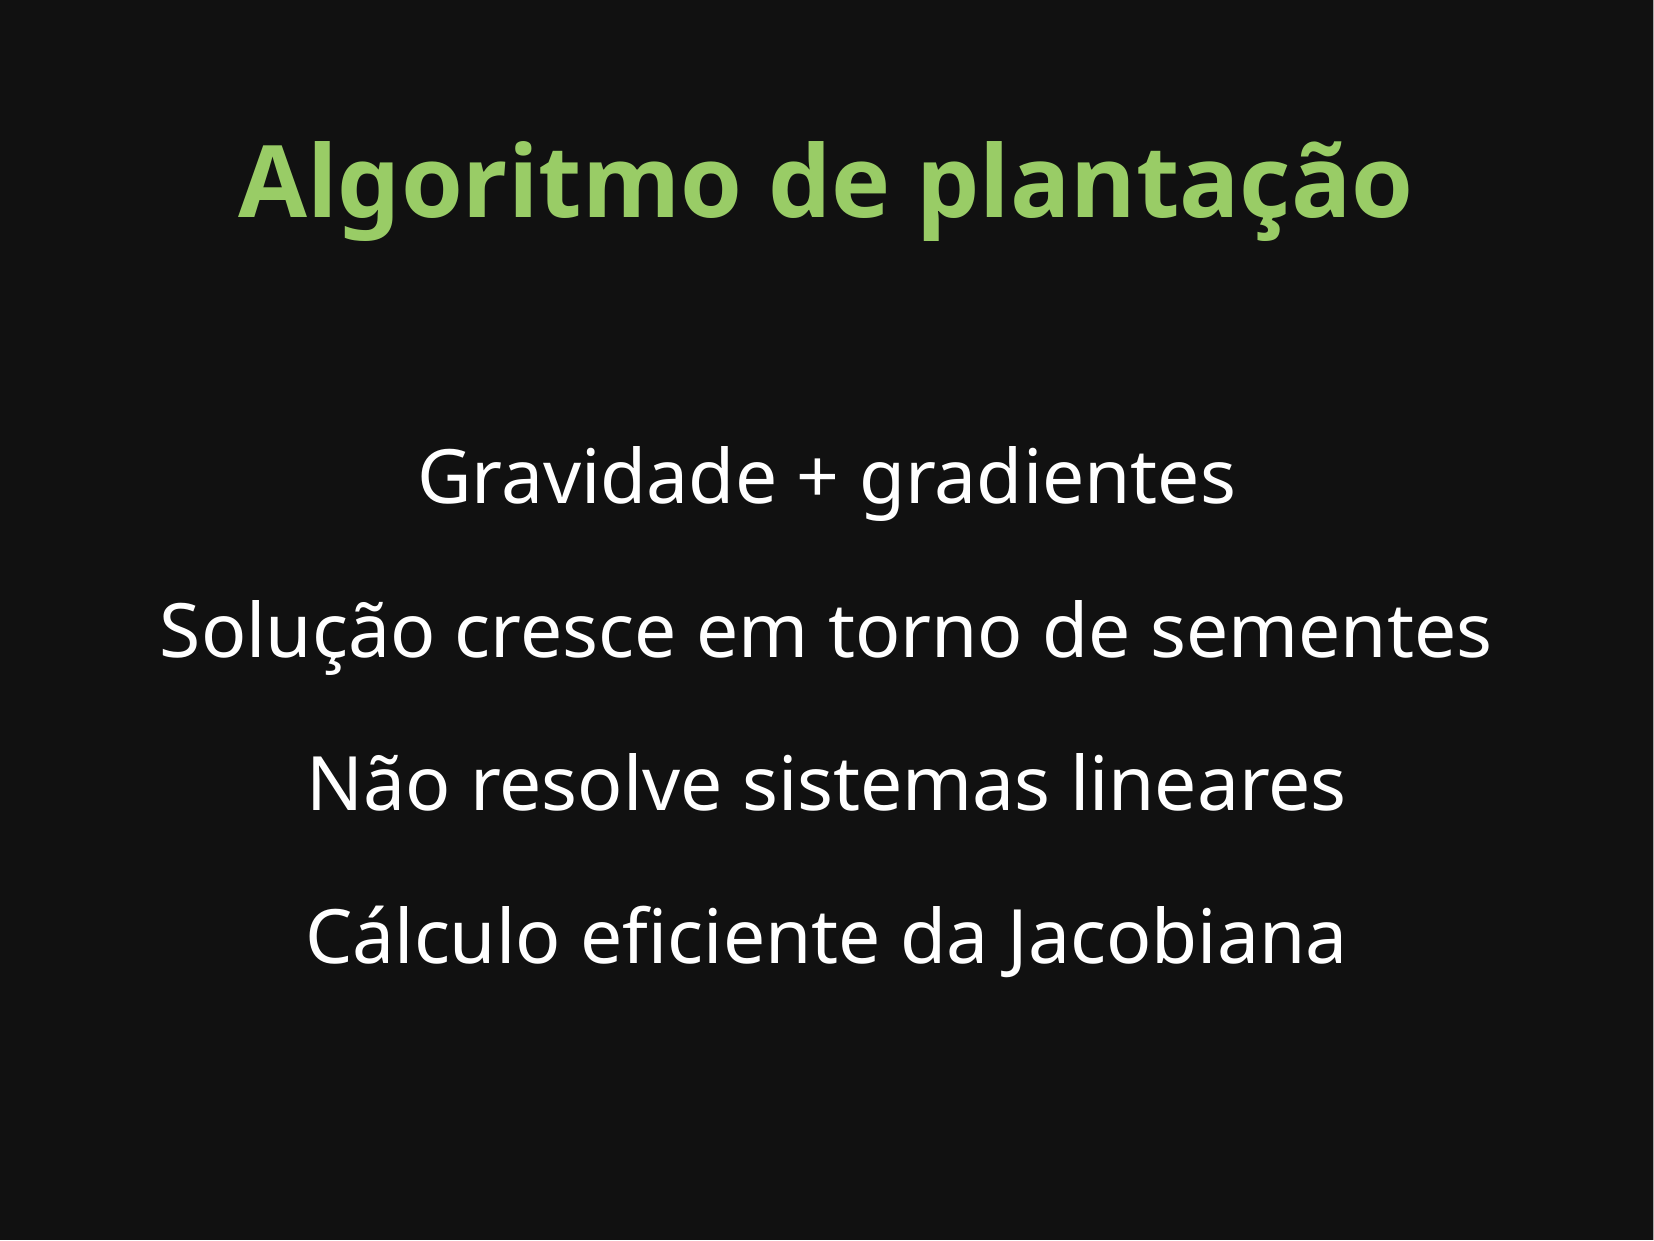

# Algoritmo de plantação
Gravidade + gradientes
Solução cresce em torno de sementes Não resolve sistemas lineares
Cálculo eficiente da Jacobiana